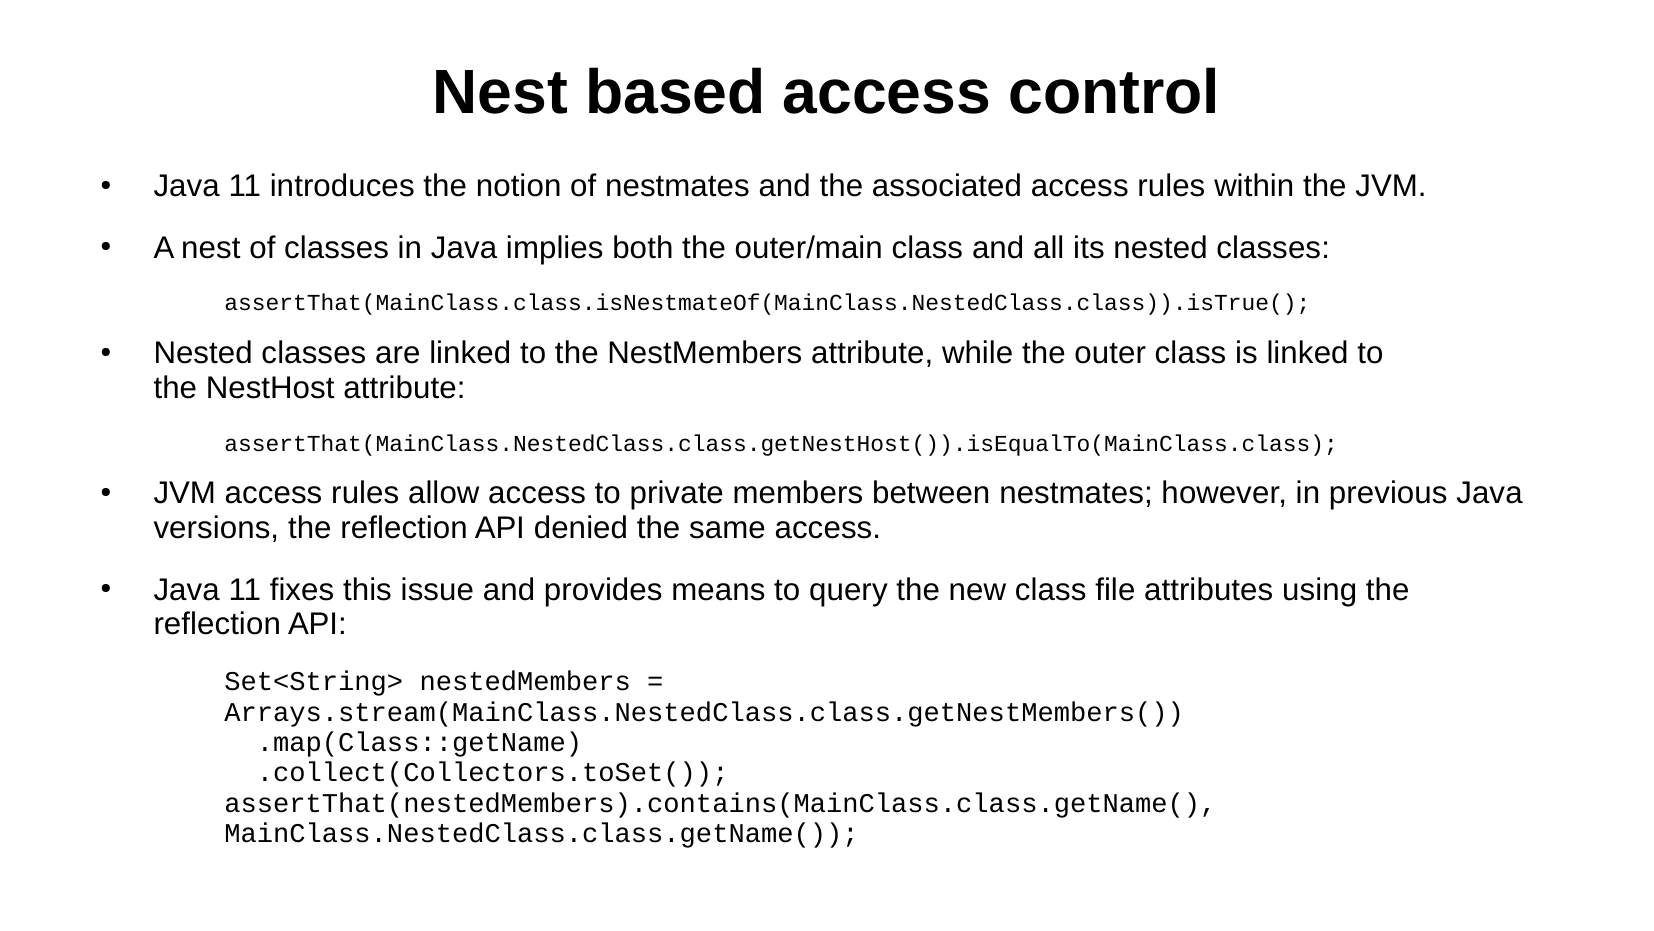

# Nest based access control
Java 11 introduces the notion of nestmates and the associated access rules within the JVM.
A nest of classes in Java implies both the outer/main class and all its nested classes:
assertThat(MainClass.class.isNestmateOf(MainClass.NestedClass.class)).isTrue();
Nested classes are linked to the NestMembers attribute, while the outer class is linked to the NestHost attribute:
assertThat(MainClass.NestedClass.class.getNestHost()).isEqualTo(MainClass.class);
JVM access rules allow access to private members between nestmates; however, in previous Java versions, the reflection API denied the same access.
Java 11 fixes this issue and provides means to query the new class file attributes using the reflection API:
Set<String> nestedMembers = Arrays.stream(MainClass.NestedClass.class.getNestMembers())
 .map(Class::getName)
 .collect(Collectors.toSet());
assertThat(nestedMembers).contains(MainClass.class.getName(), MainClass.NestedClass.class.getName());